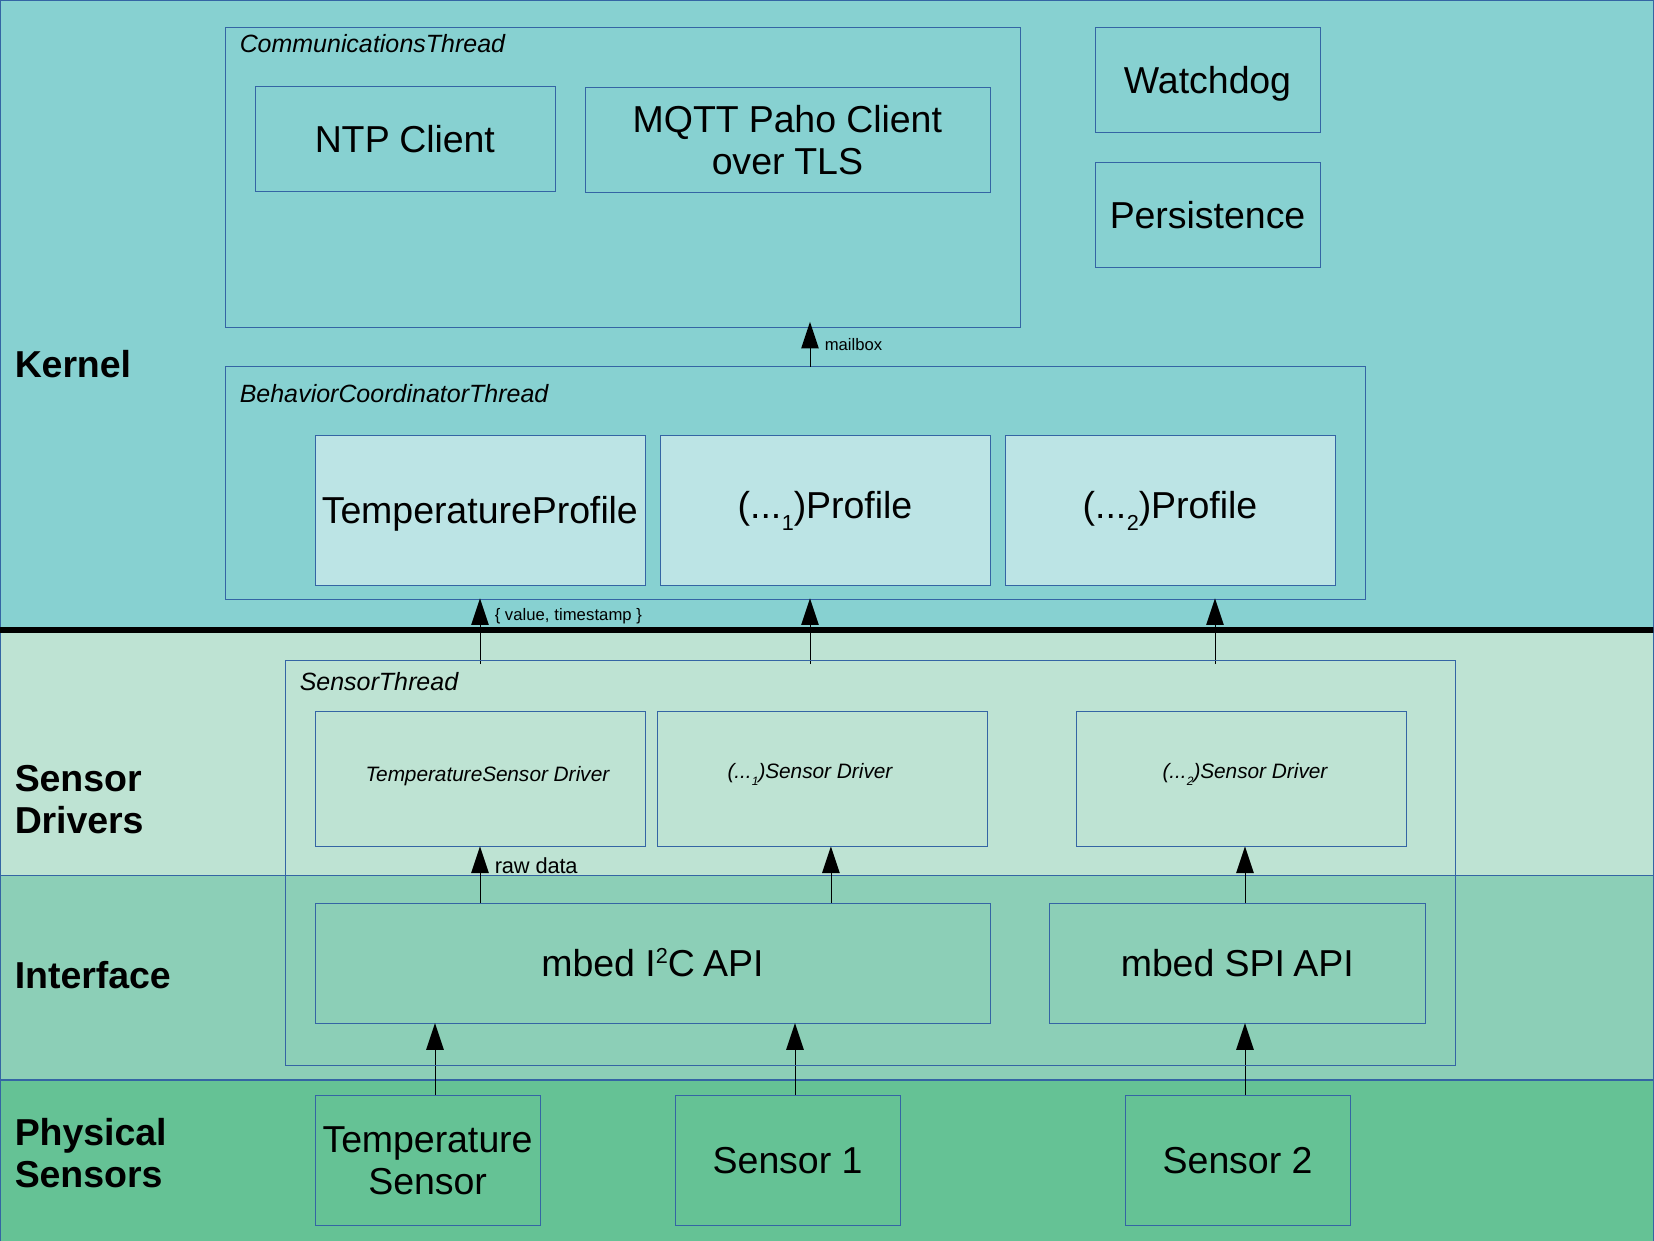

CommunicationsThread
Watchdog
NTP Client
MQTT Paho Client
over TLS
Persistence
Kernel
mailbox
BehaviorCoordinatorThread
TemperatureProfile
(...1)Profile
(...2)Profile
{ value, timestamp }
SensorThread
Sensor Drivers
(...1)Sensor Driver
(...2)Sensor Driver
TemperatureSensor Driver
raw data
mbed I2C API
mbed SPI API
Interface
Temperature
Sensor
Sensor 1
Sensor 2
Physical Sensors